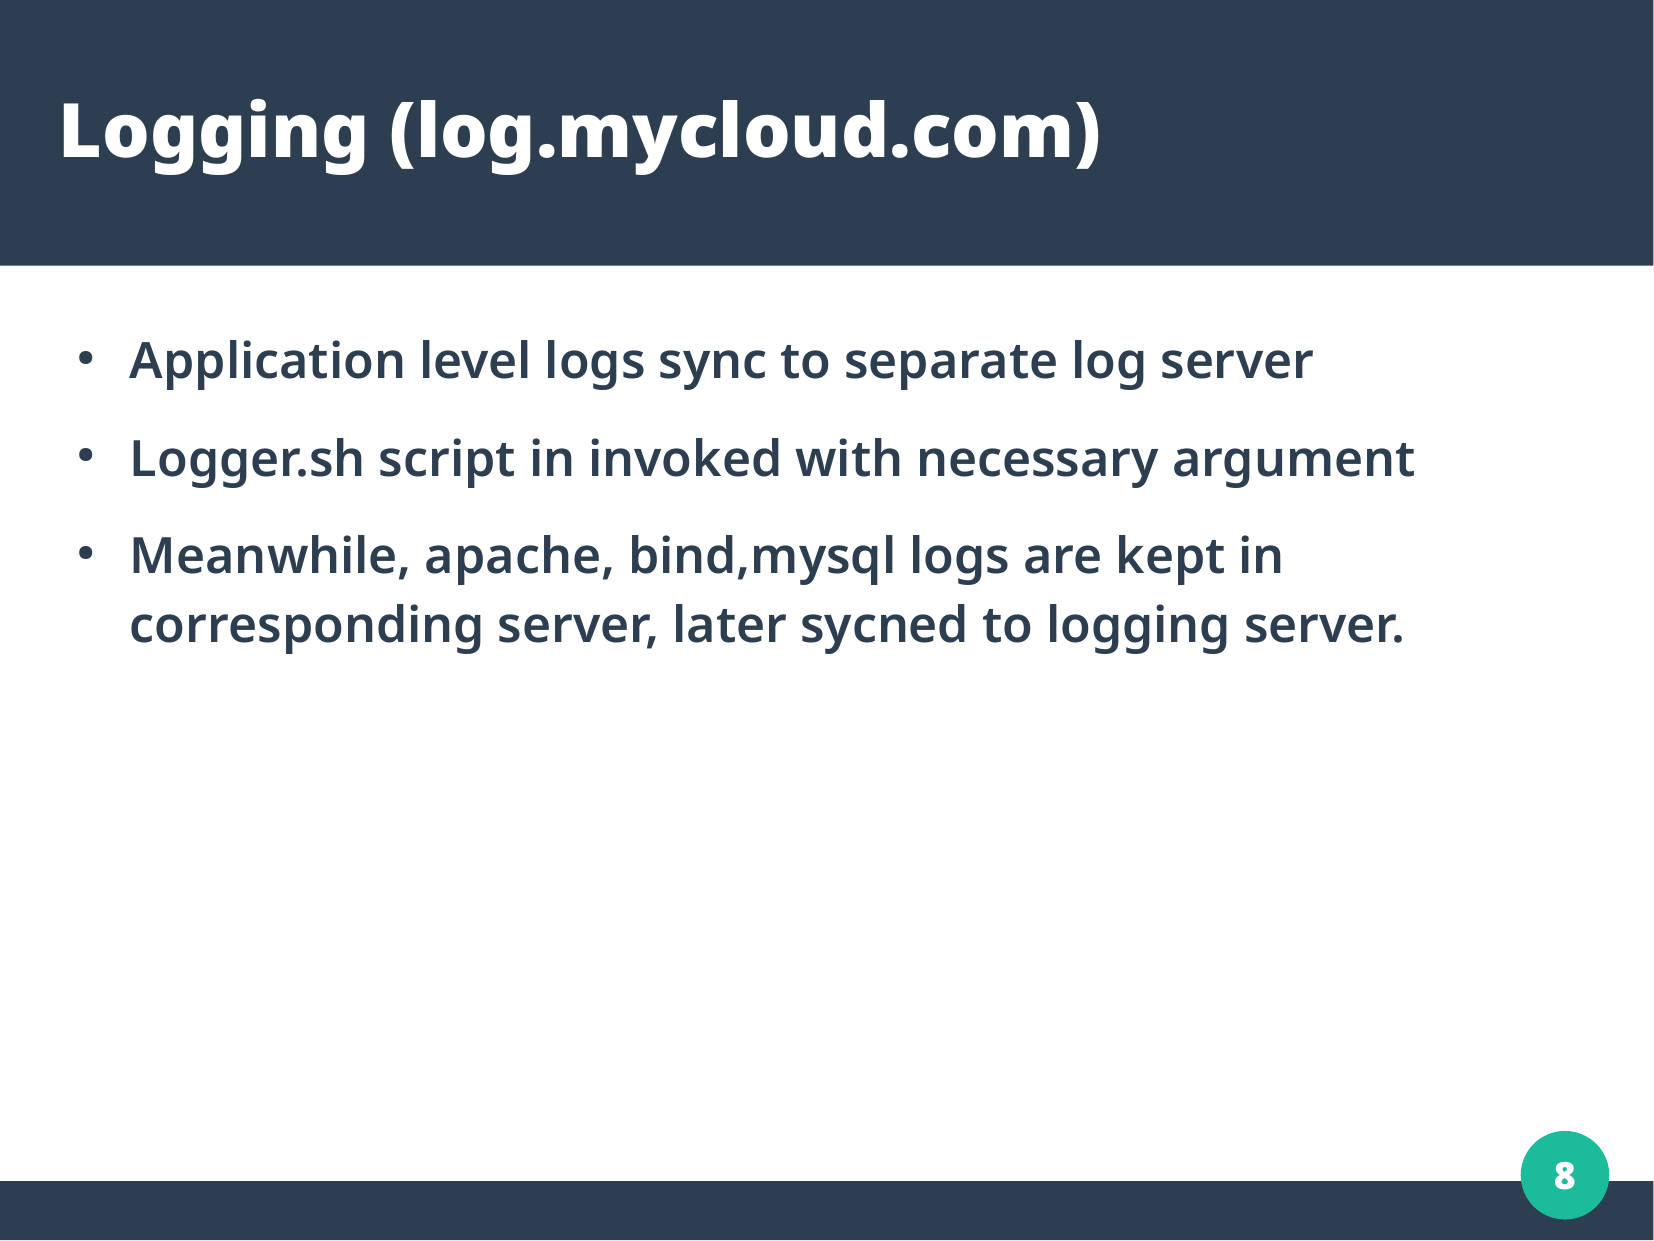

# Logging (log.mycloud.com)
Application level logs sync to separate log server
Logger.sh script in invoked with necessary argument
Meanwhile, apache, bind,mysql logs are kept in corresponding server, later sycned to logging server.
8